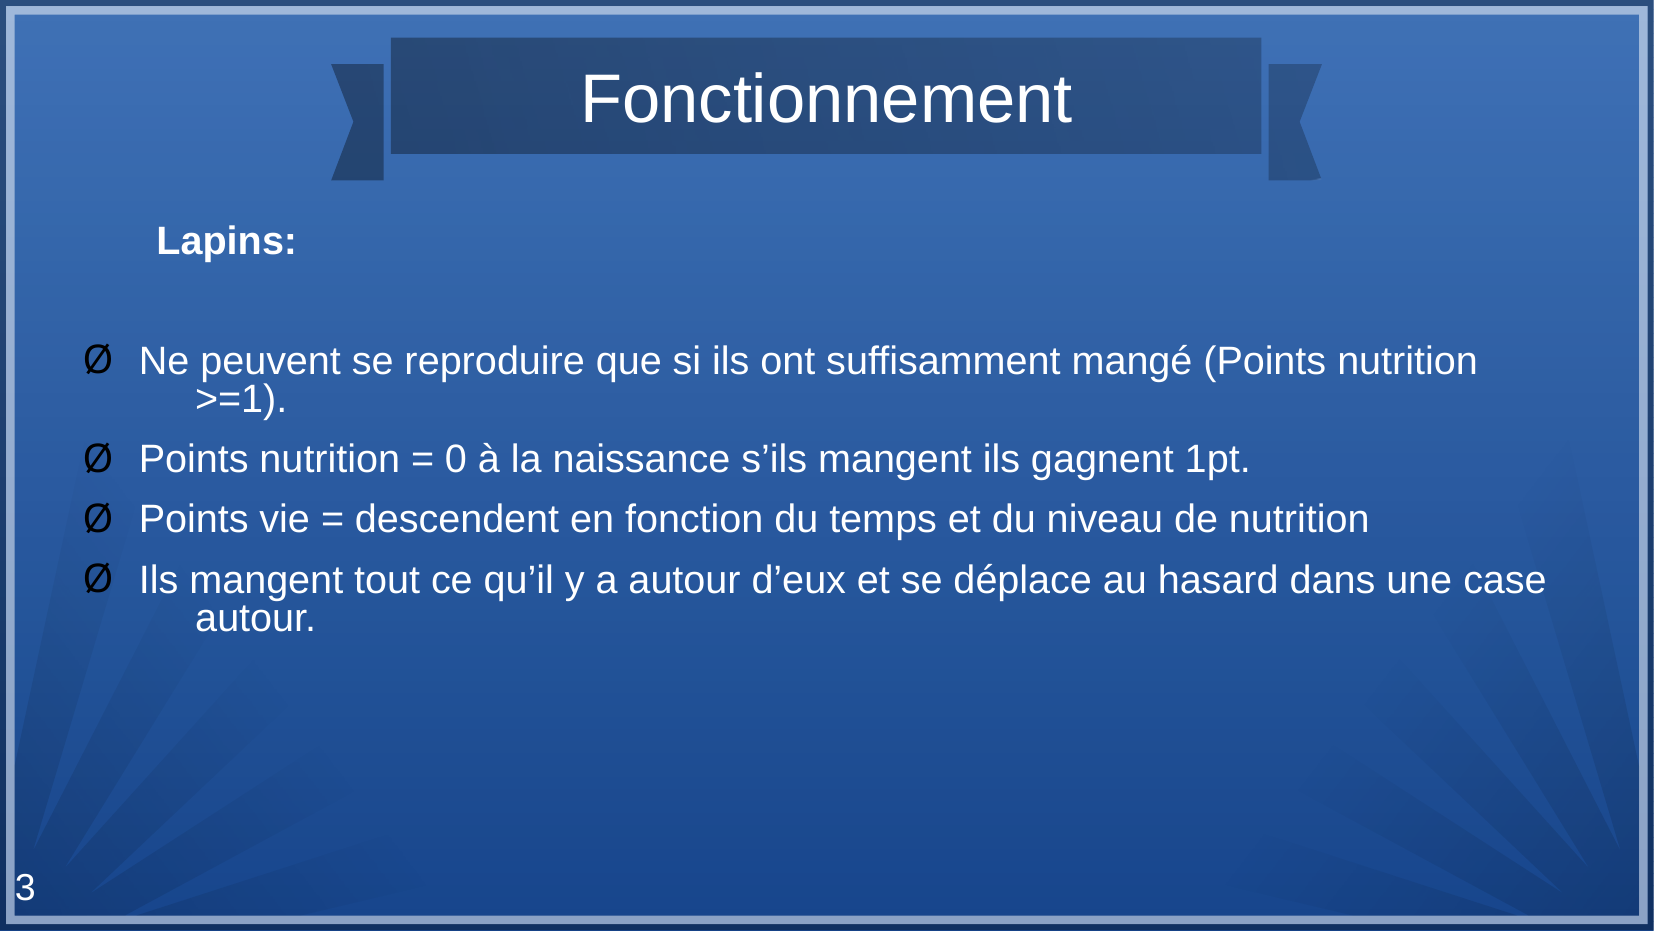

# Fonctionnement
	Lapins:
Ne peuvent se reproduire que si ils ont suffisamment mangé (Points nutrition >=1).
Points nutrition = 0 à la naissance s’ils mangent ils gagnent 1pt.
Points vie = descendent en fonction du temps et du niveau de nutrition
Ils mangent tout ce qu’il y a autour d’eux et se déplace au hasard dans une case autour.